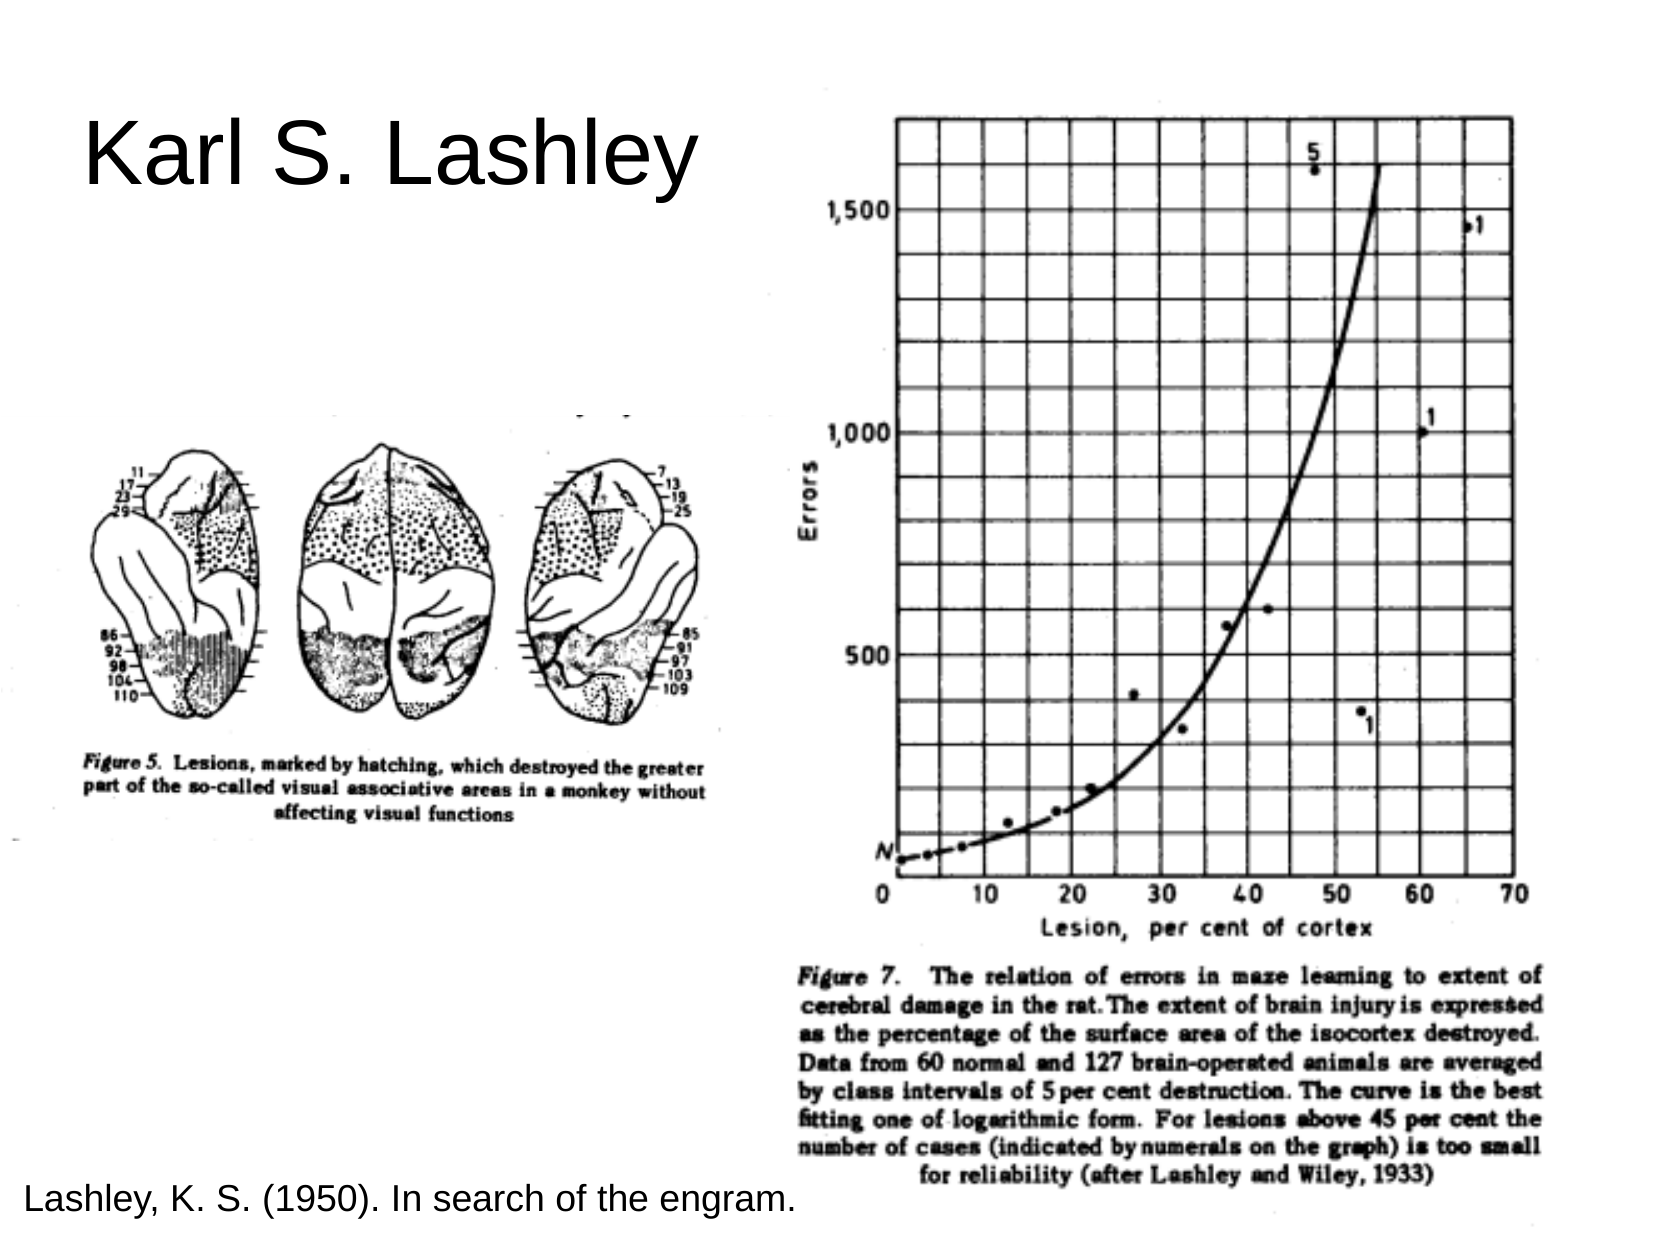

# Karl S. Lashley
Lashley, K. S. (1950). In search of the engram.